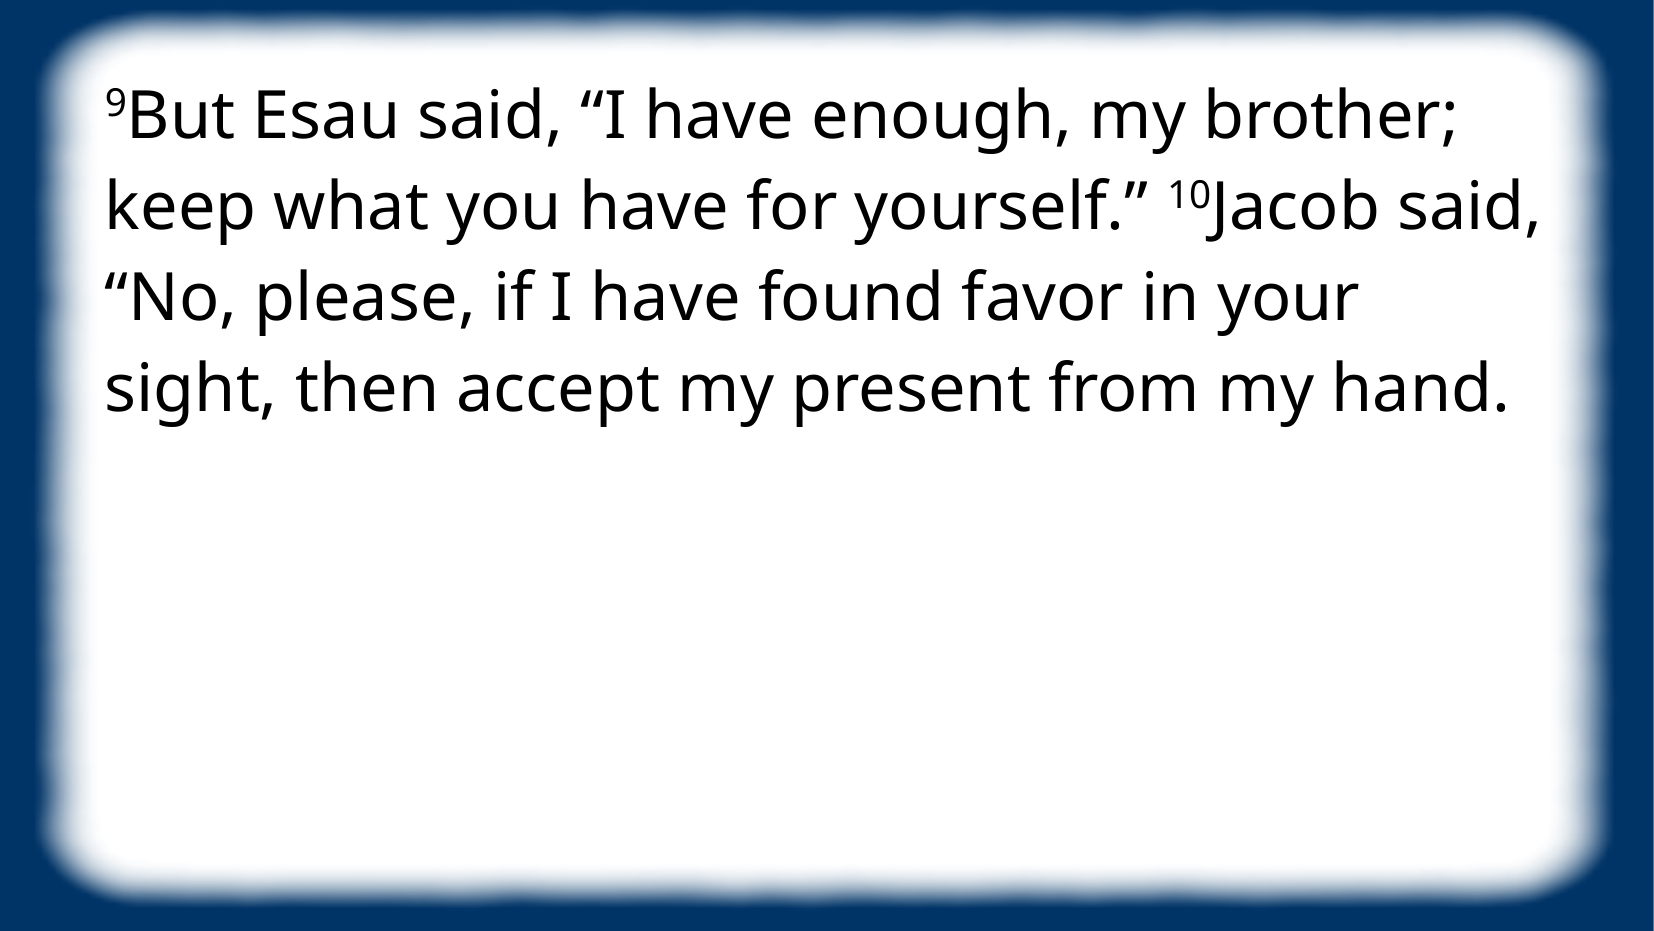

9But Esau said, “I have enough, my brother; keep what you have for yourself.” 10Jacob said, “No, please, if I have found favor in your sight, then accept my present from my hand.